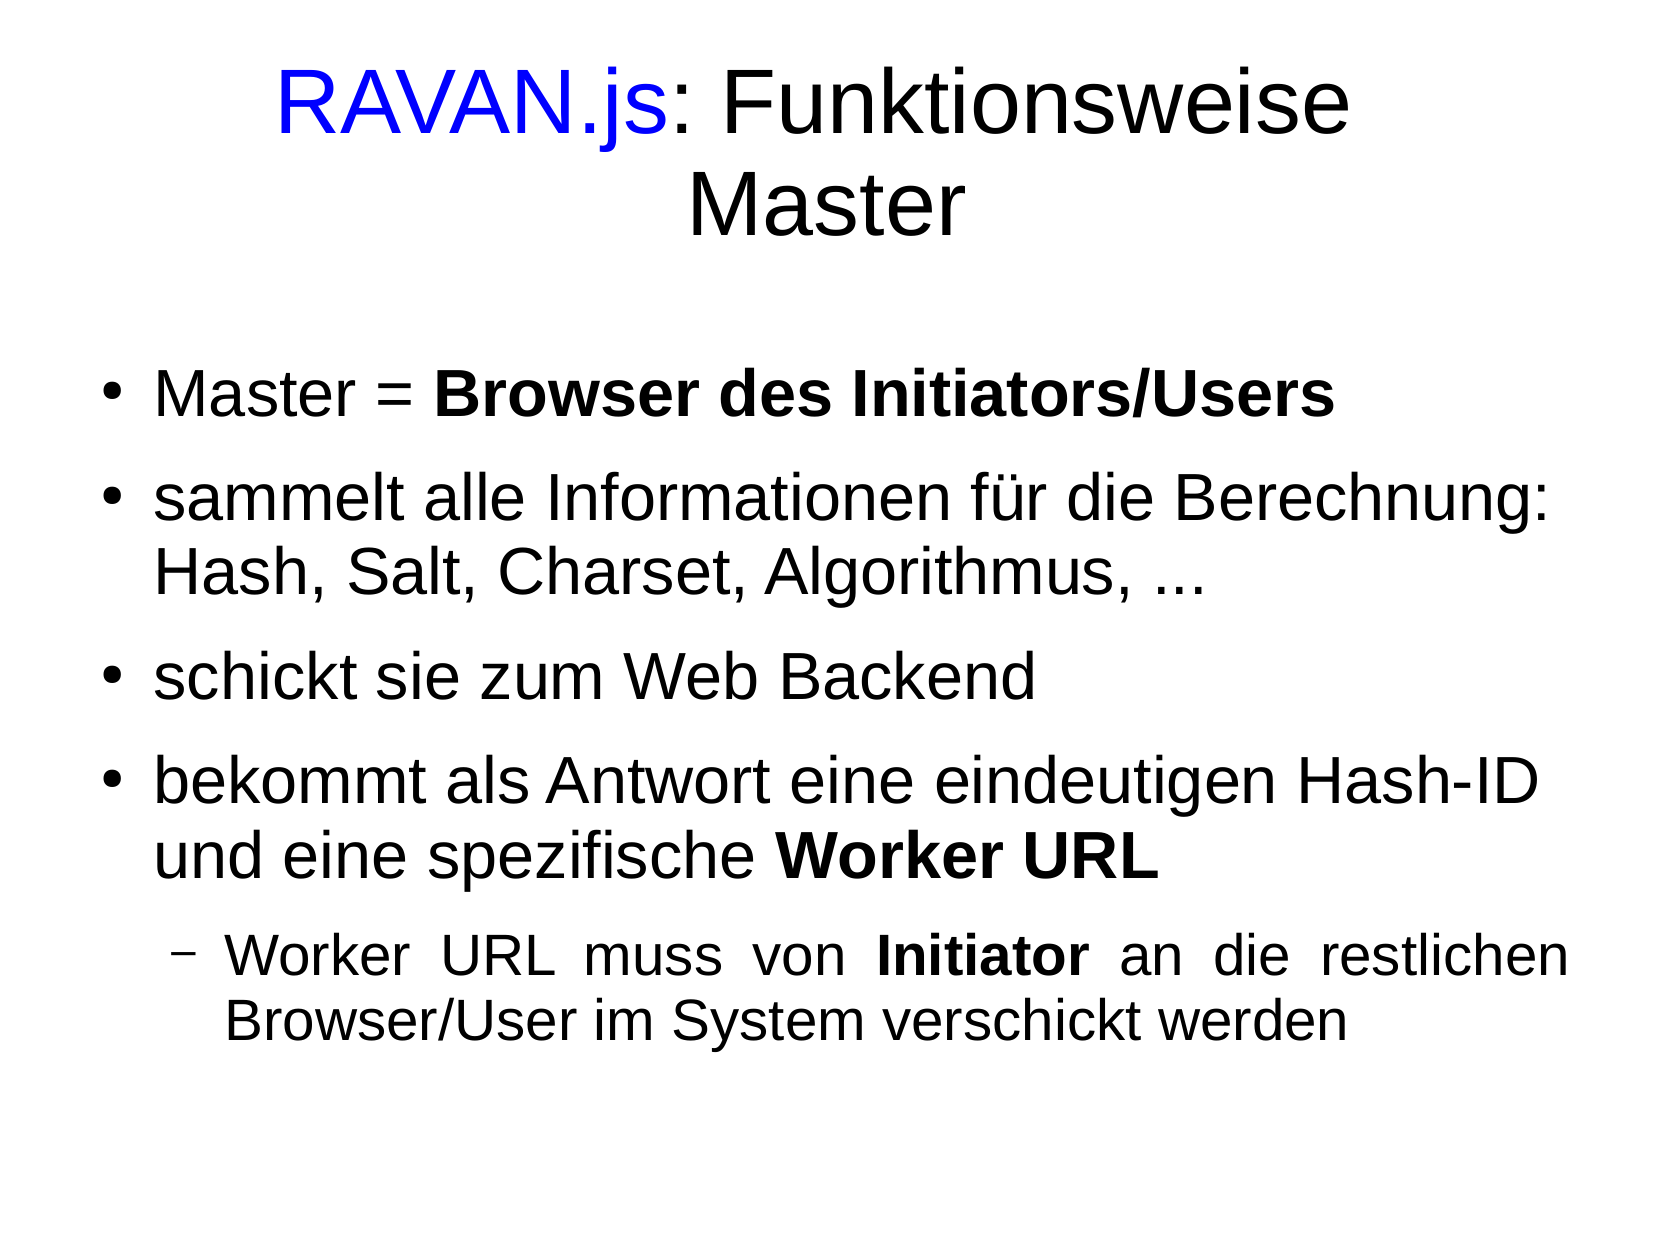

# RAVAN.js: Funktionsweise Master
Master = Browser des Initiators/Users
sammelt alle Informationen für die Berechnung: Hash, Salt, Charset, Algorithmus, ...
schickt sie zum Web Backend
bekommt als Antwort eine eindeutigen Hash-ID und eine spezifische Worker URL
Worker URL muss von Initiator an die restlichen Browser/User im System verschickt werden